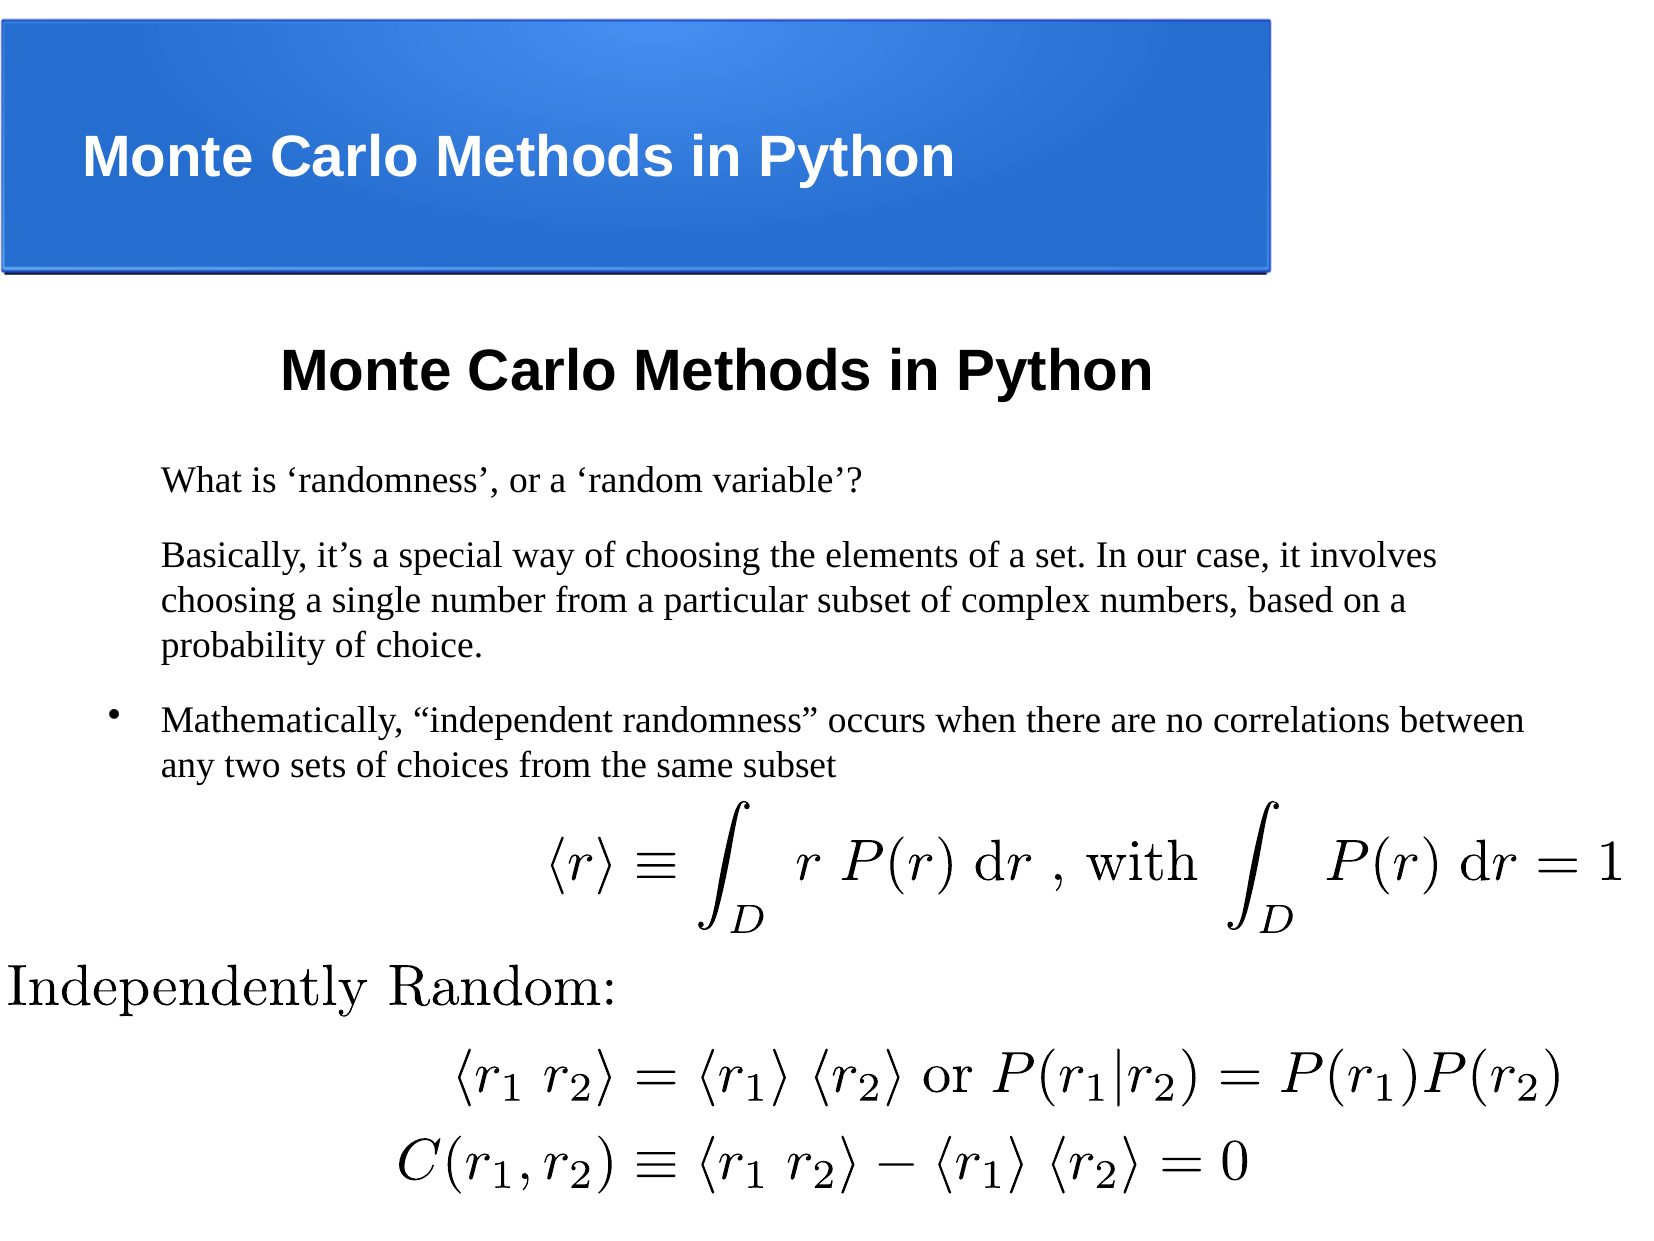

Monte Carlo Methods in Python
Monte Carlo Methods in Python
What is ‘randomness’, or a ‘random variable’?
Basically, it’s a special way of choosing the elements of a set. In our case, it involves choosing a single number from a particular subset of complex numbers, based on a probability of choice.
Mathematically, “independent randomness” occurs when there are no correlations between any two sets of choices from the same subset